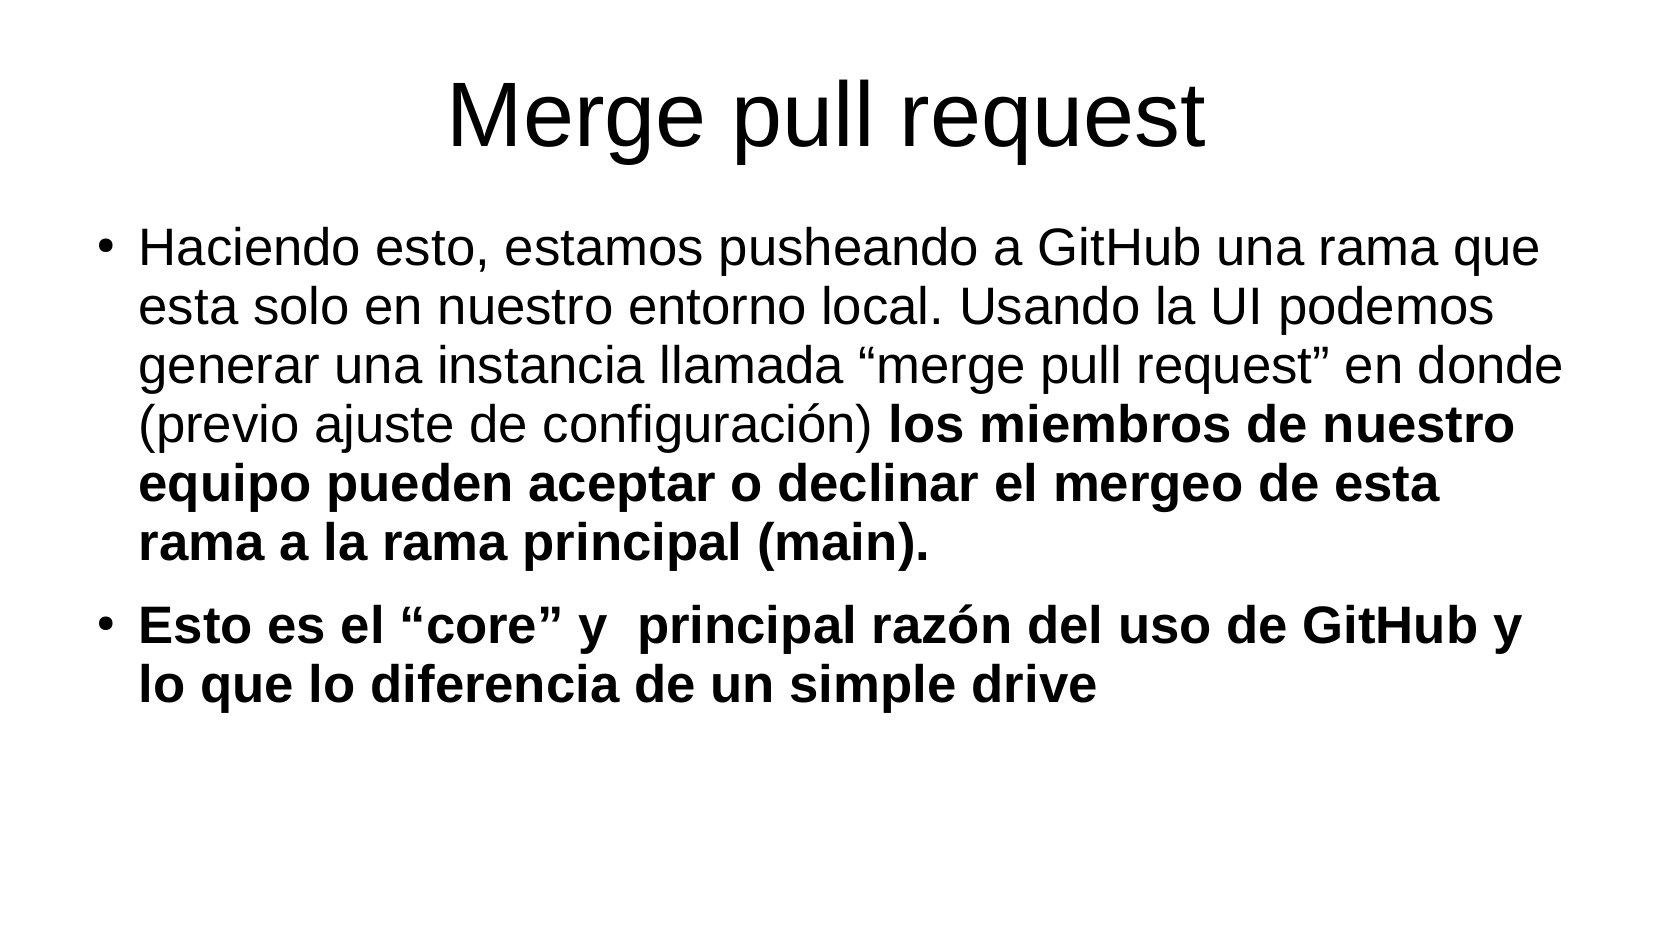

# Merge pull request
Haciendo esto, estamos pusheando a GitHub una rama que esta solo en nuestro entorno local. Usando la UI podemos generar una instancia llamada “merge pull request” en donde (previo ajuste de configuración) los miembros de nuestro equipo pueden aceptar o declinar el mergeo de esta rama a la rama principal (main).
Esto es el “core” y principal razón del uso de GitHub y lo que lo diferencia de un simple drive